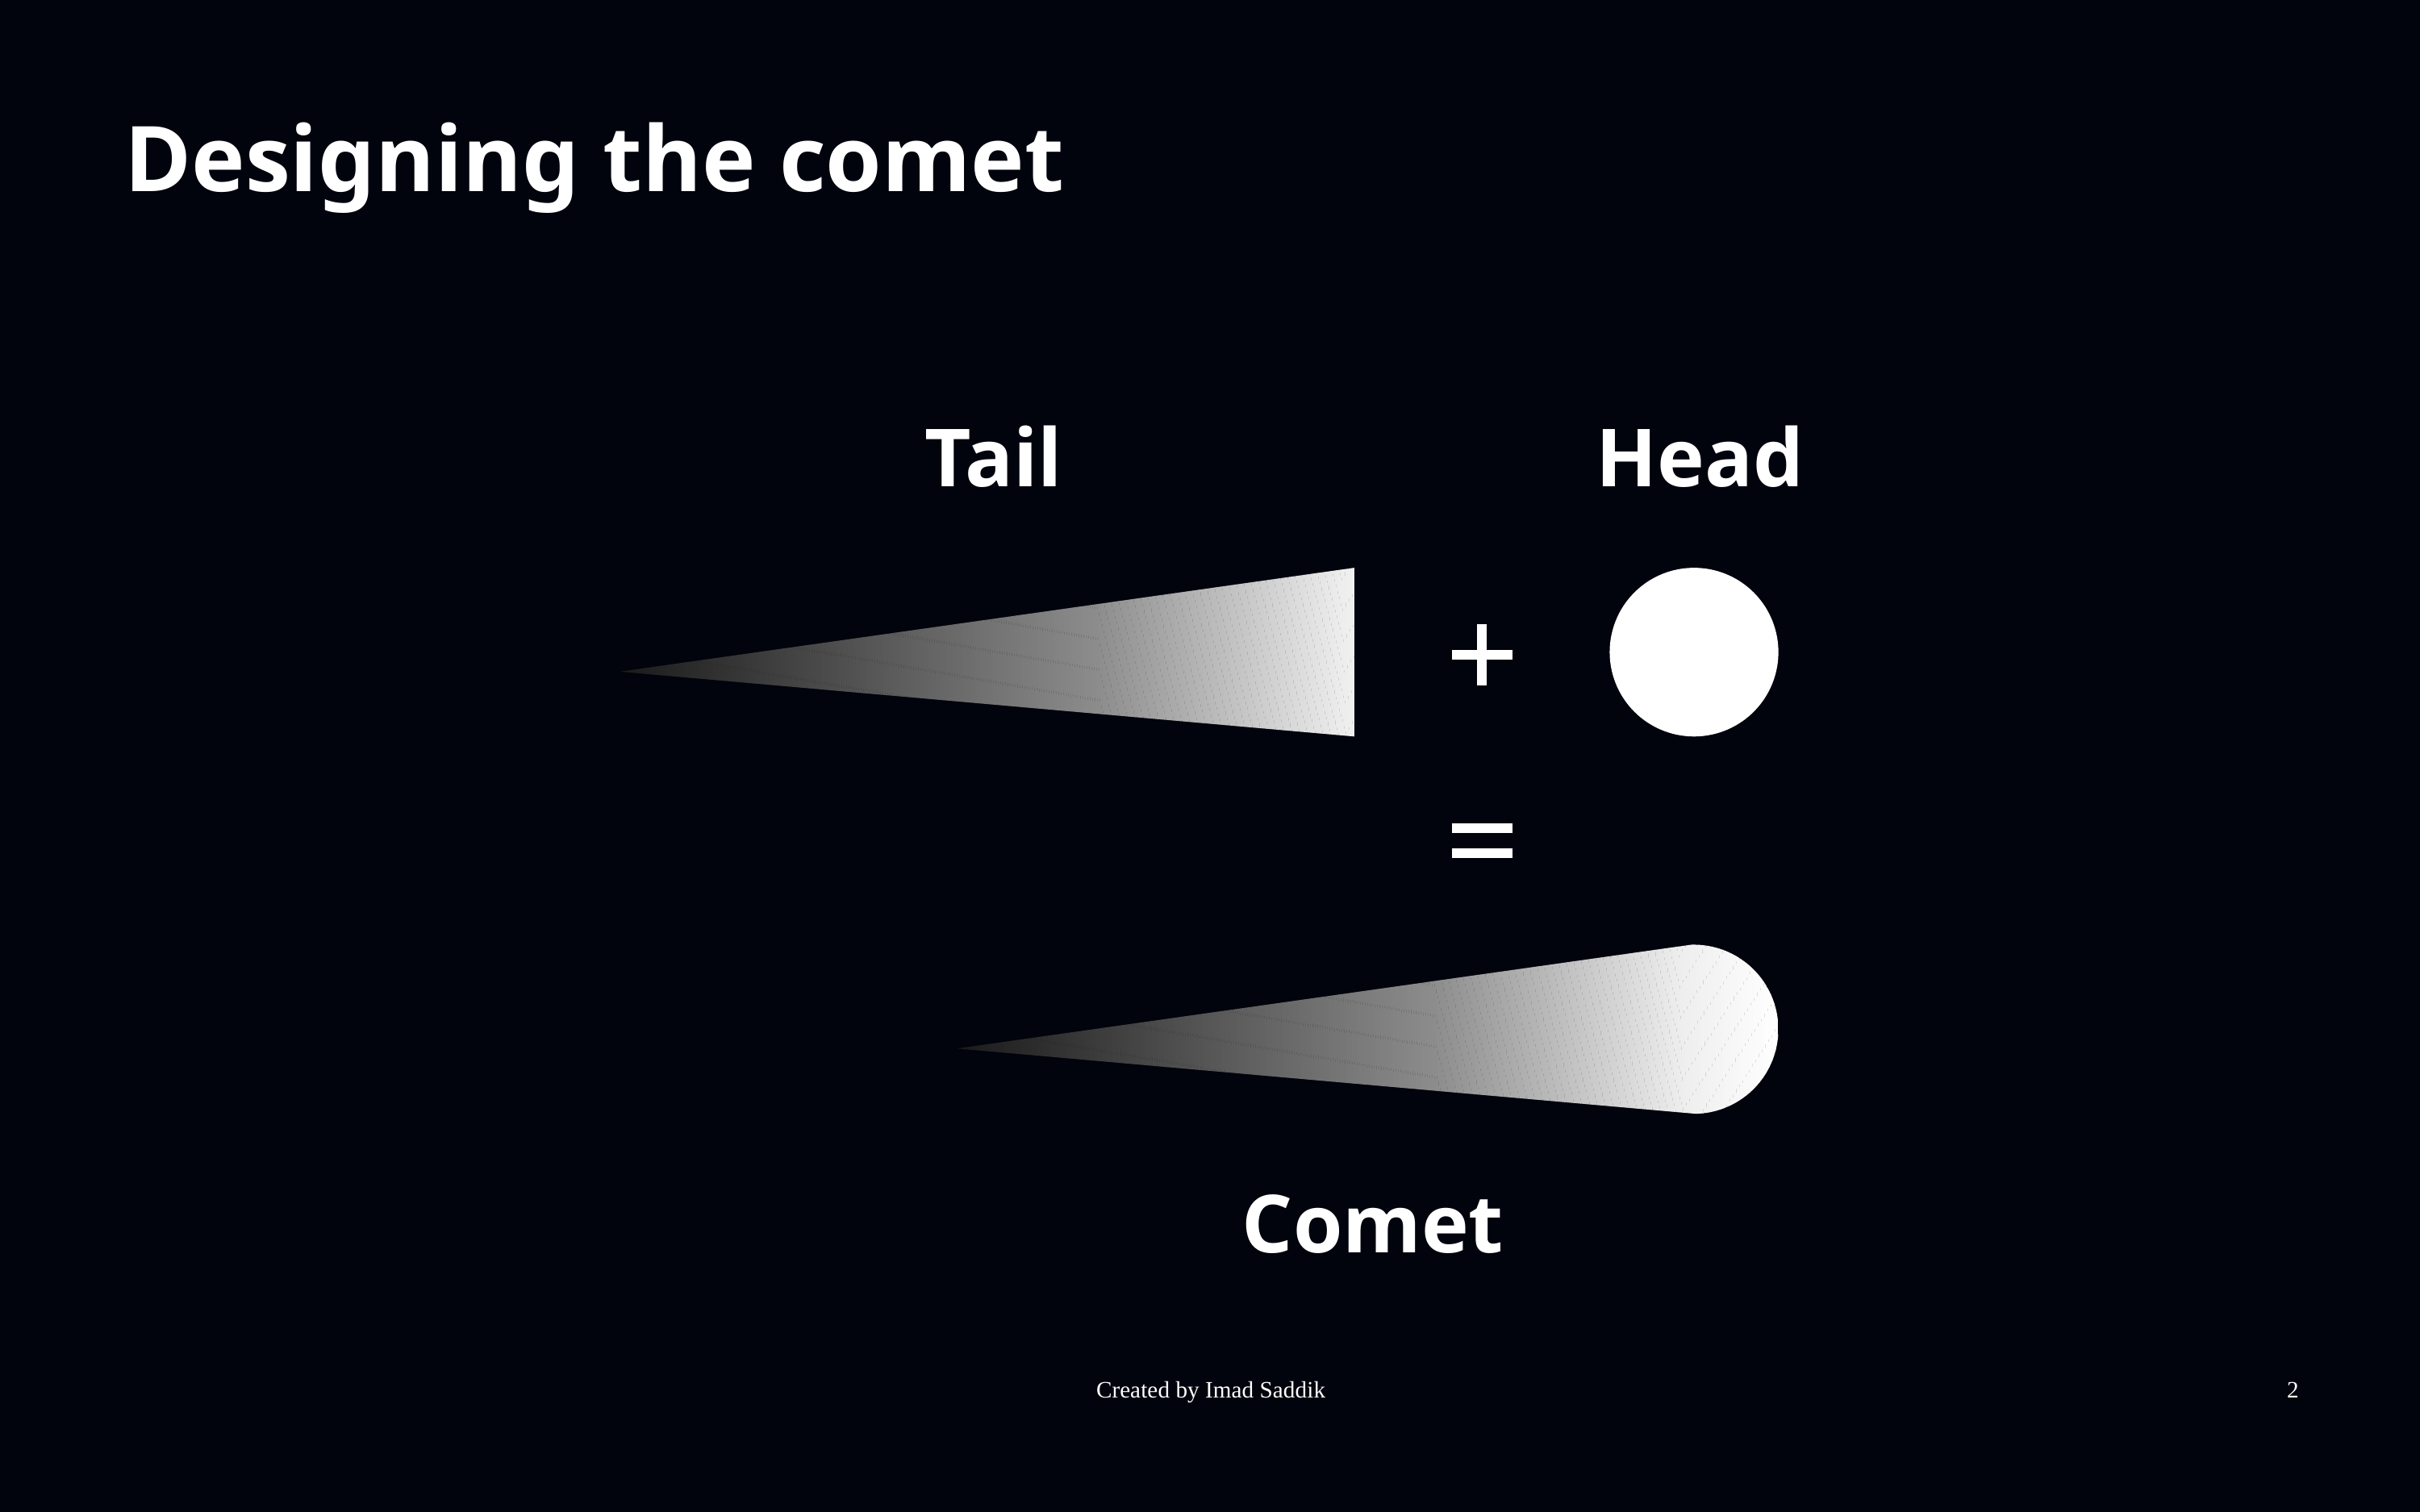

Designing the comet
Created by Imad Saddik
2